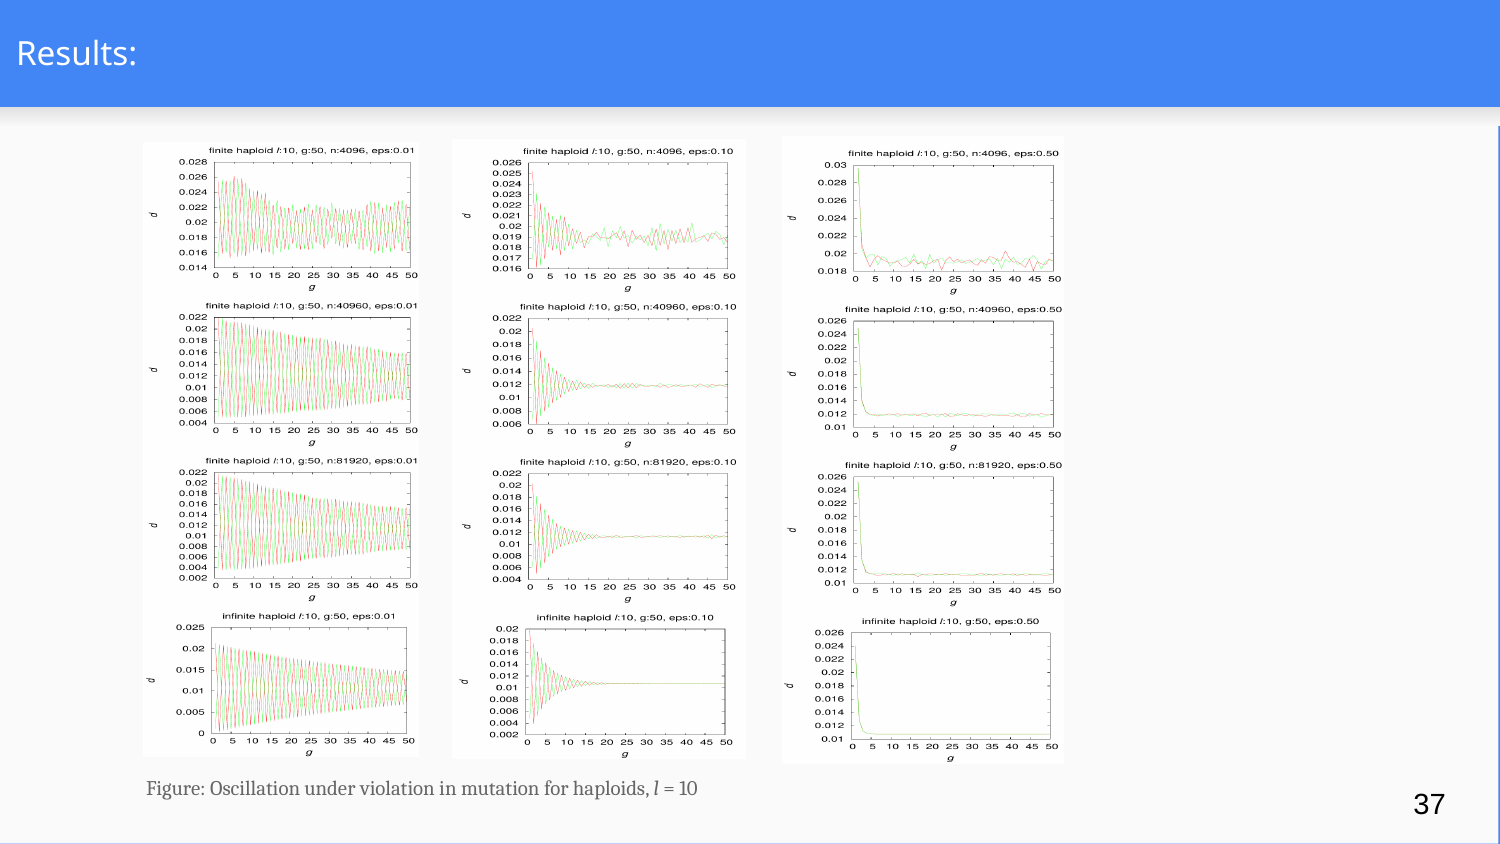

# Results:
Figure: Oscillation under violation in mutation for haploids, l = 10
37